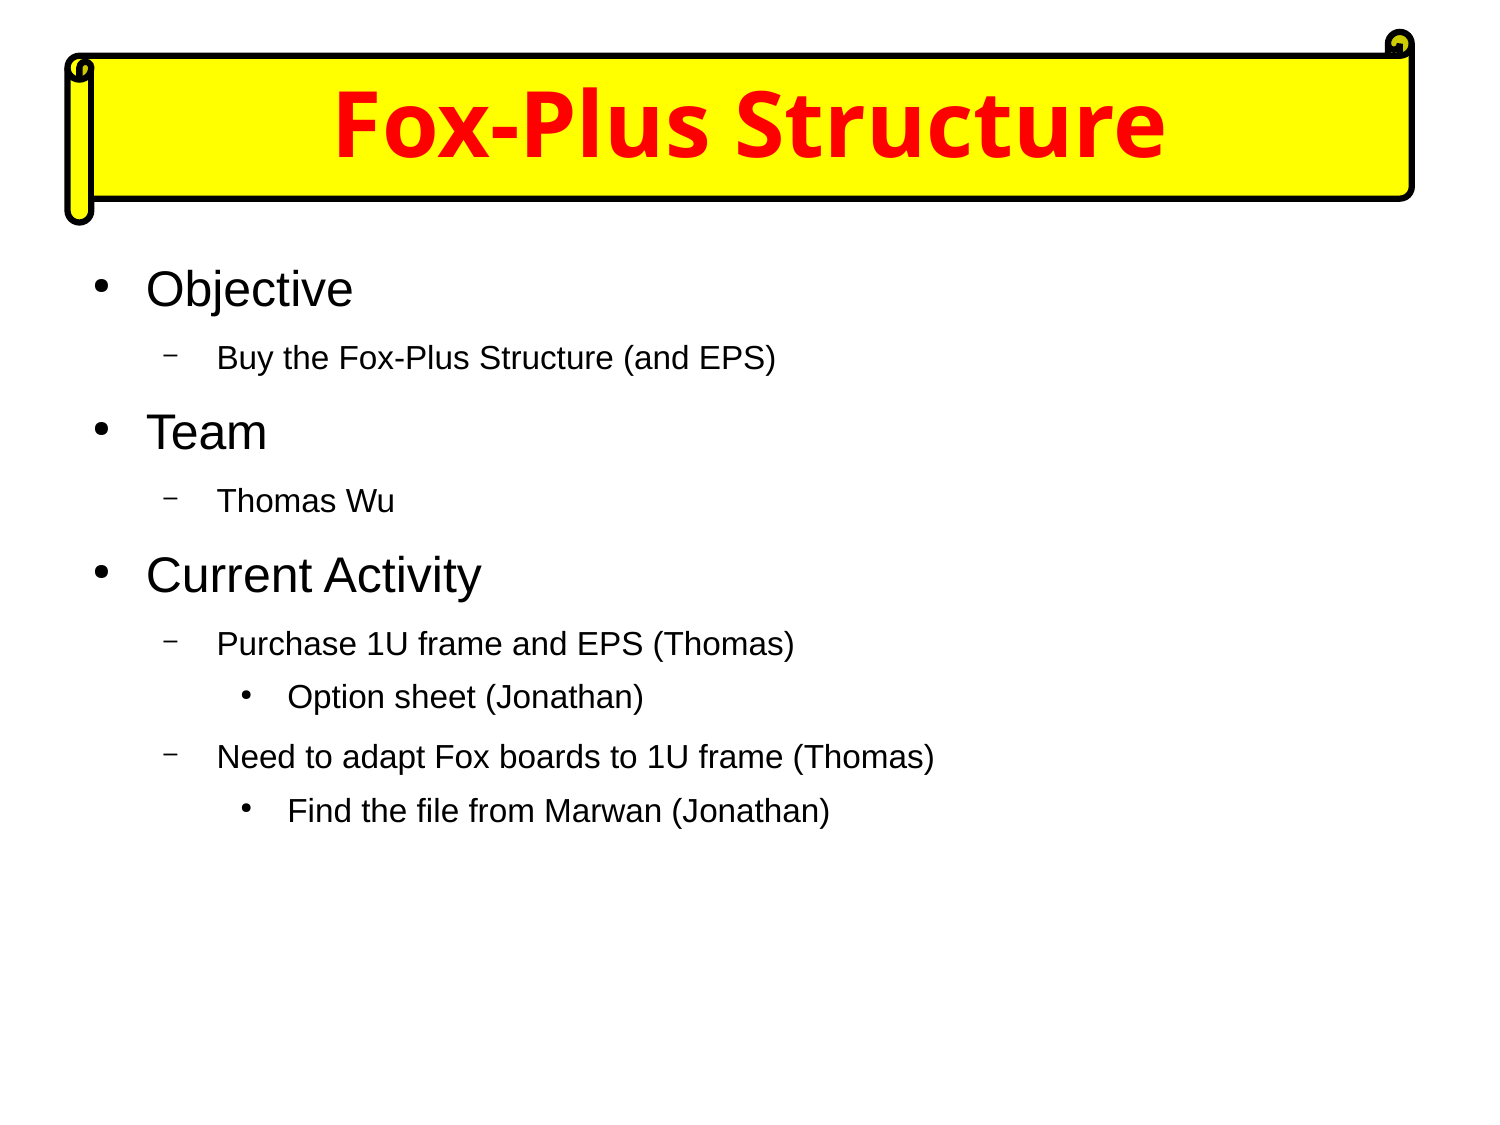

Fox-Plus Structure
# Objective
Buy the Fox-Plus Structure (and EPS)
Team
Thomas Wu
Current Activity
Purchase 1U frame and EPS (Thomas)
Option sheet (Jonathan)
Need to adapt Fox boards to 1U frame (Thomas)
Find the file from Marwan (Jonathan)